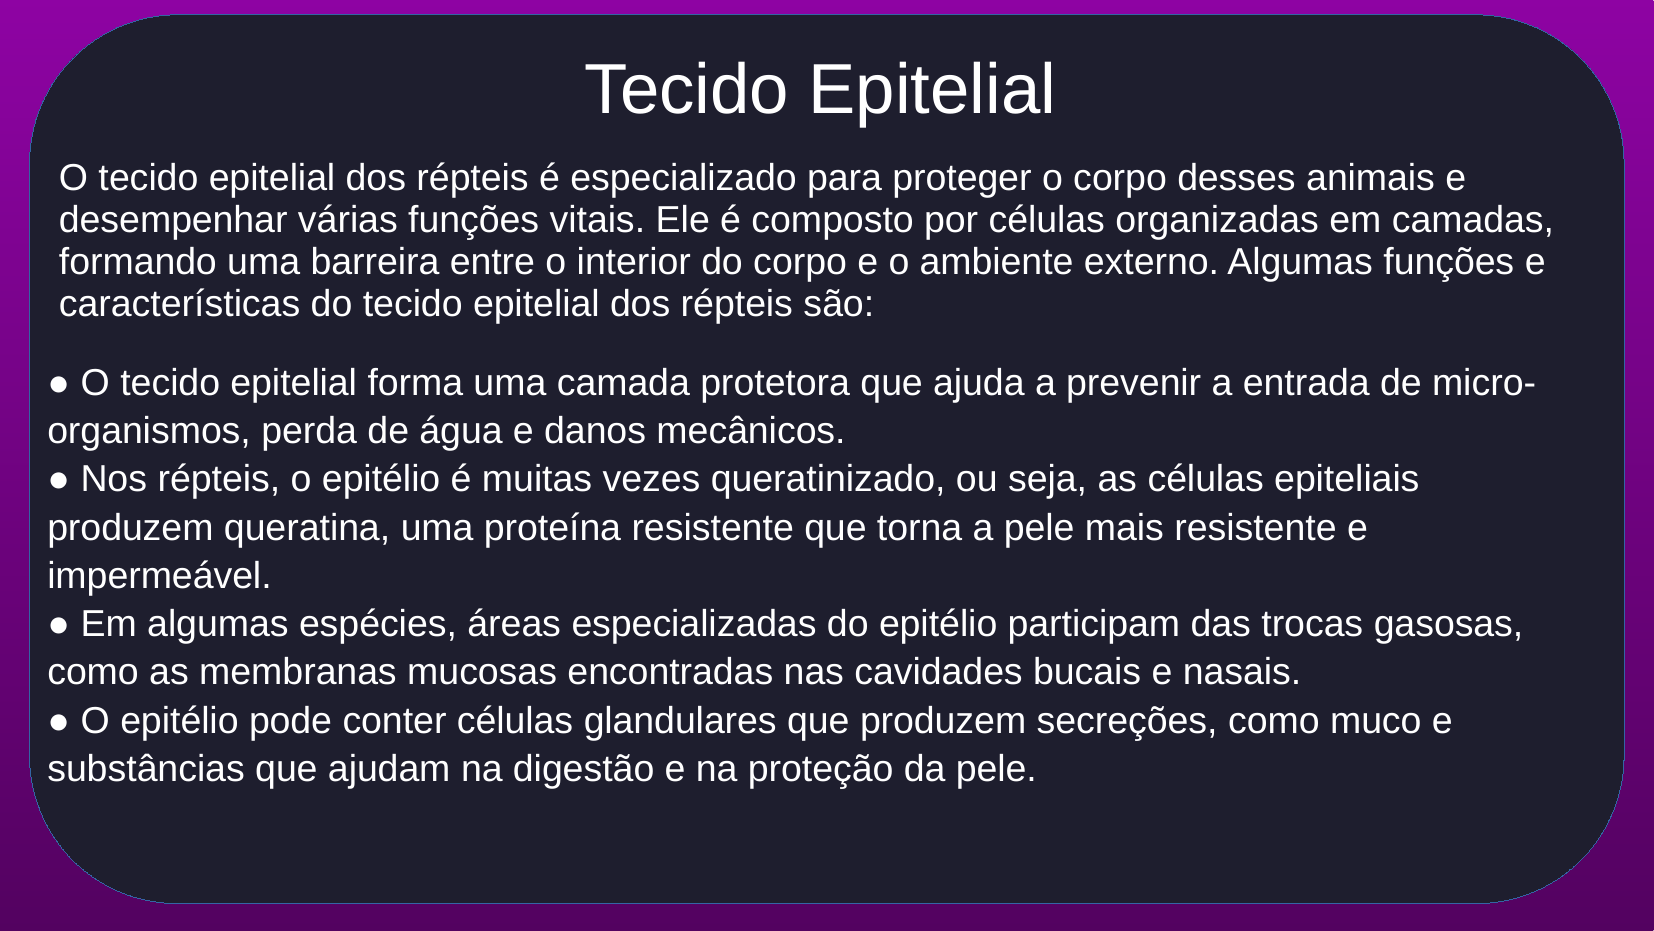

# Tecido Epitelial
O tecido epitelial dos répteis é especializado para proteger o corpo desses animais e desempenhar várias funções vitais. Ele é composto por células organizadas em camadas, formando uma barreira entre o interior do corpo e o ambiente externo. Algumas funções e características do tecido epitelial dos répteis são:
● O tecido epitelial forma uma camada protetora que ajuda a prevenir a entrada de micro-organismos, perda de água e danos mecânicos.
● Nos répteis, o epitélio é muitas vezes queratinizado, ou seja, as células epiteliais produzem queratina, uma proteína resistente que torna a pele mais resistente e impermeável.
● Em algumas espécies, áreas especializadas do epitélio participam das trocas gasosas, como as membranas mucosas encontradas nas cavidades bucais e nasais.
● O epitélio pode conter células glandulares que produzem secreções, como muco e substâncias que ajudam na digestão e na proteção da pele.